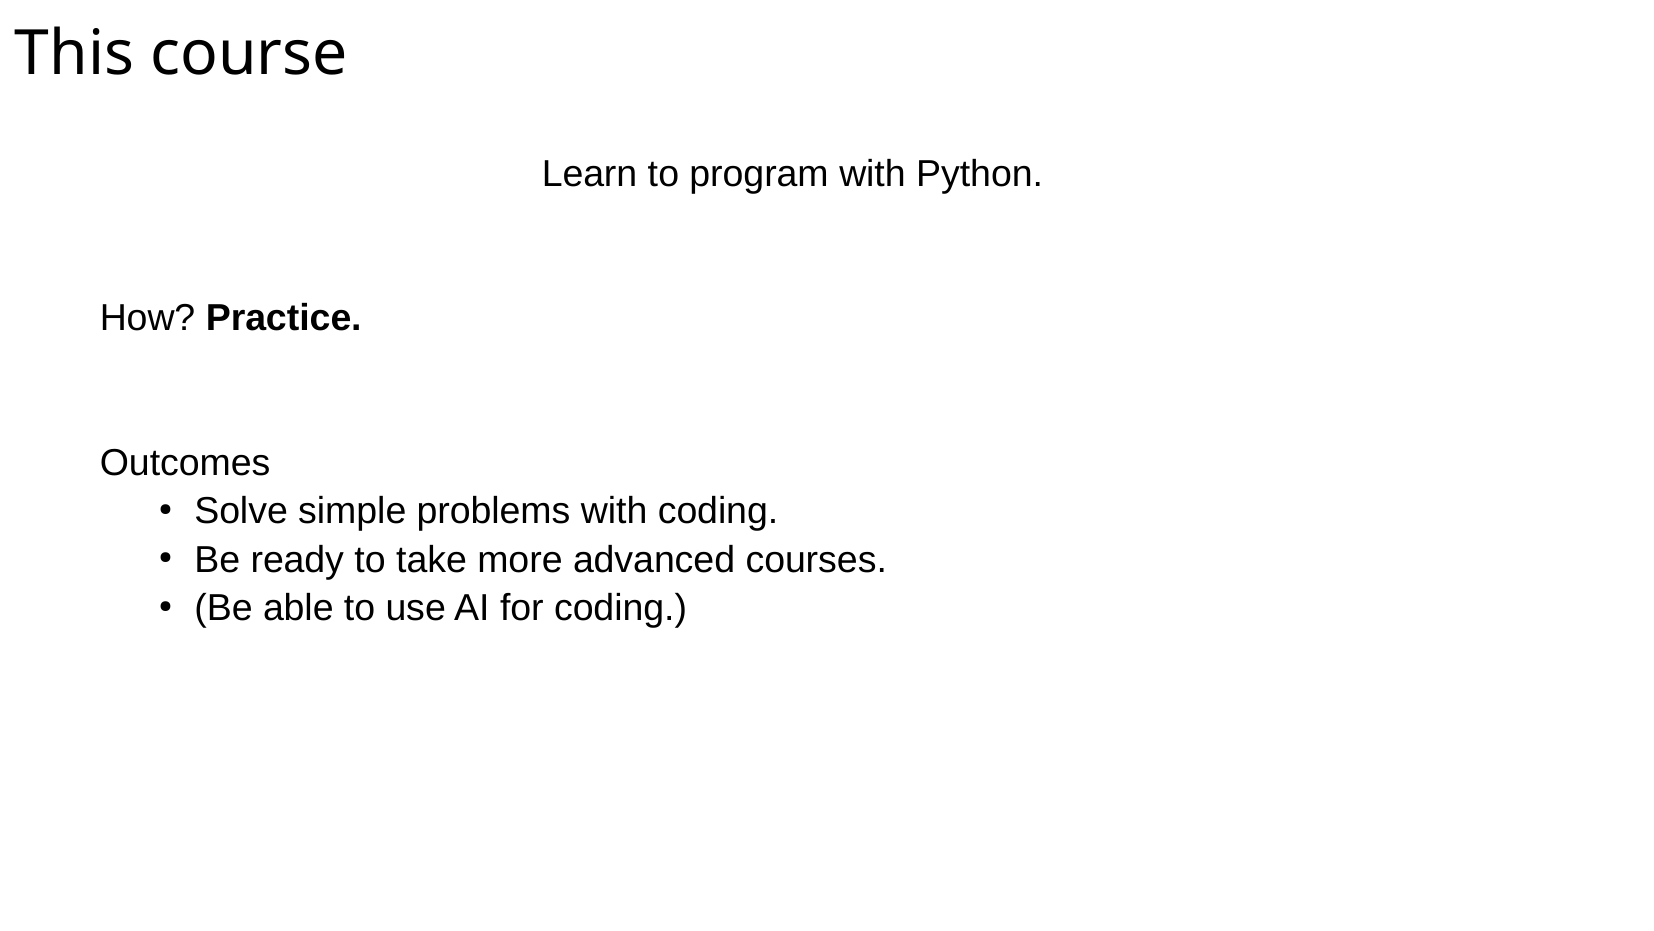

This course
Learn to program with Python.
How? Practice.
Outcomes
Solve simple problems with coding.
Be ready to take more advanced courses.
(Be able to use AI for coding.)